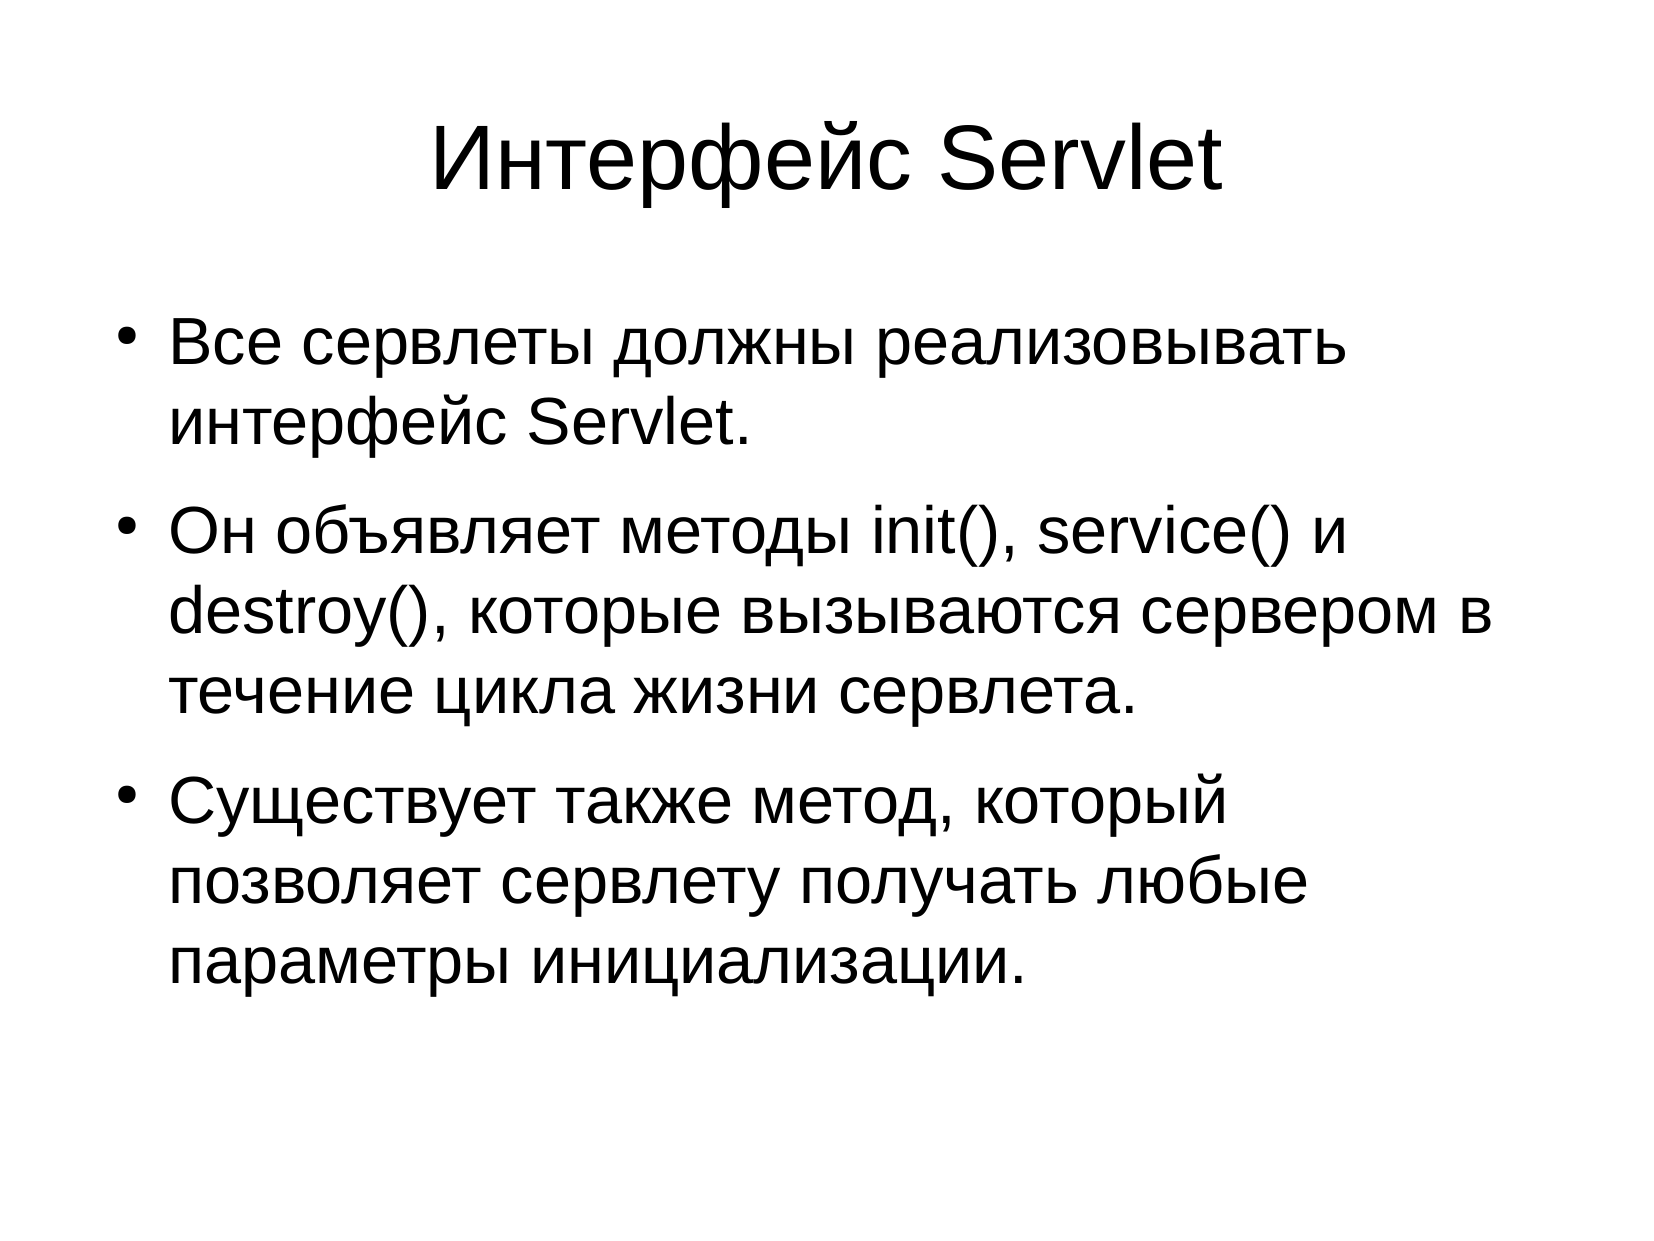

# Интерфейс Servlet
Все сервлеты должны реализовывать интерфейс Servlet.
Он объявляет методы init(), service() и destroy(), которые вызываются сервером в течение цикла жизни сервлета.
Существует также метод, который позволяет сервлету получать любые параметры инициализации.